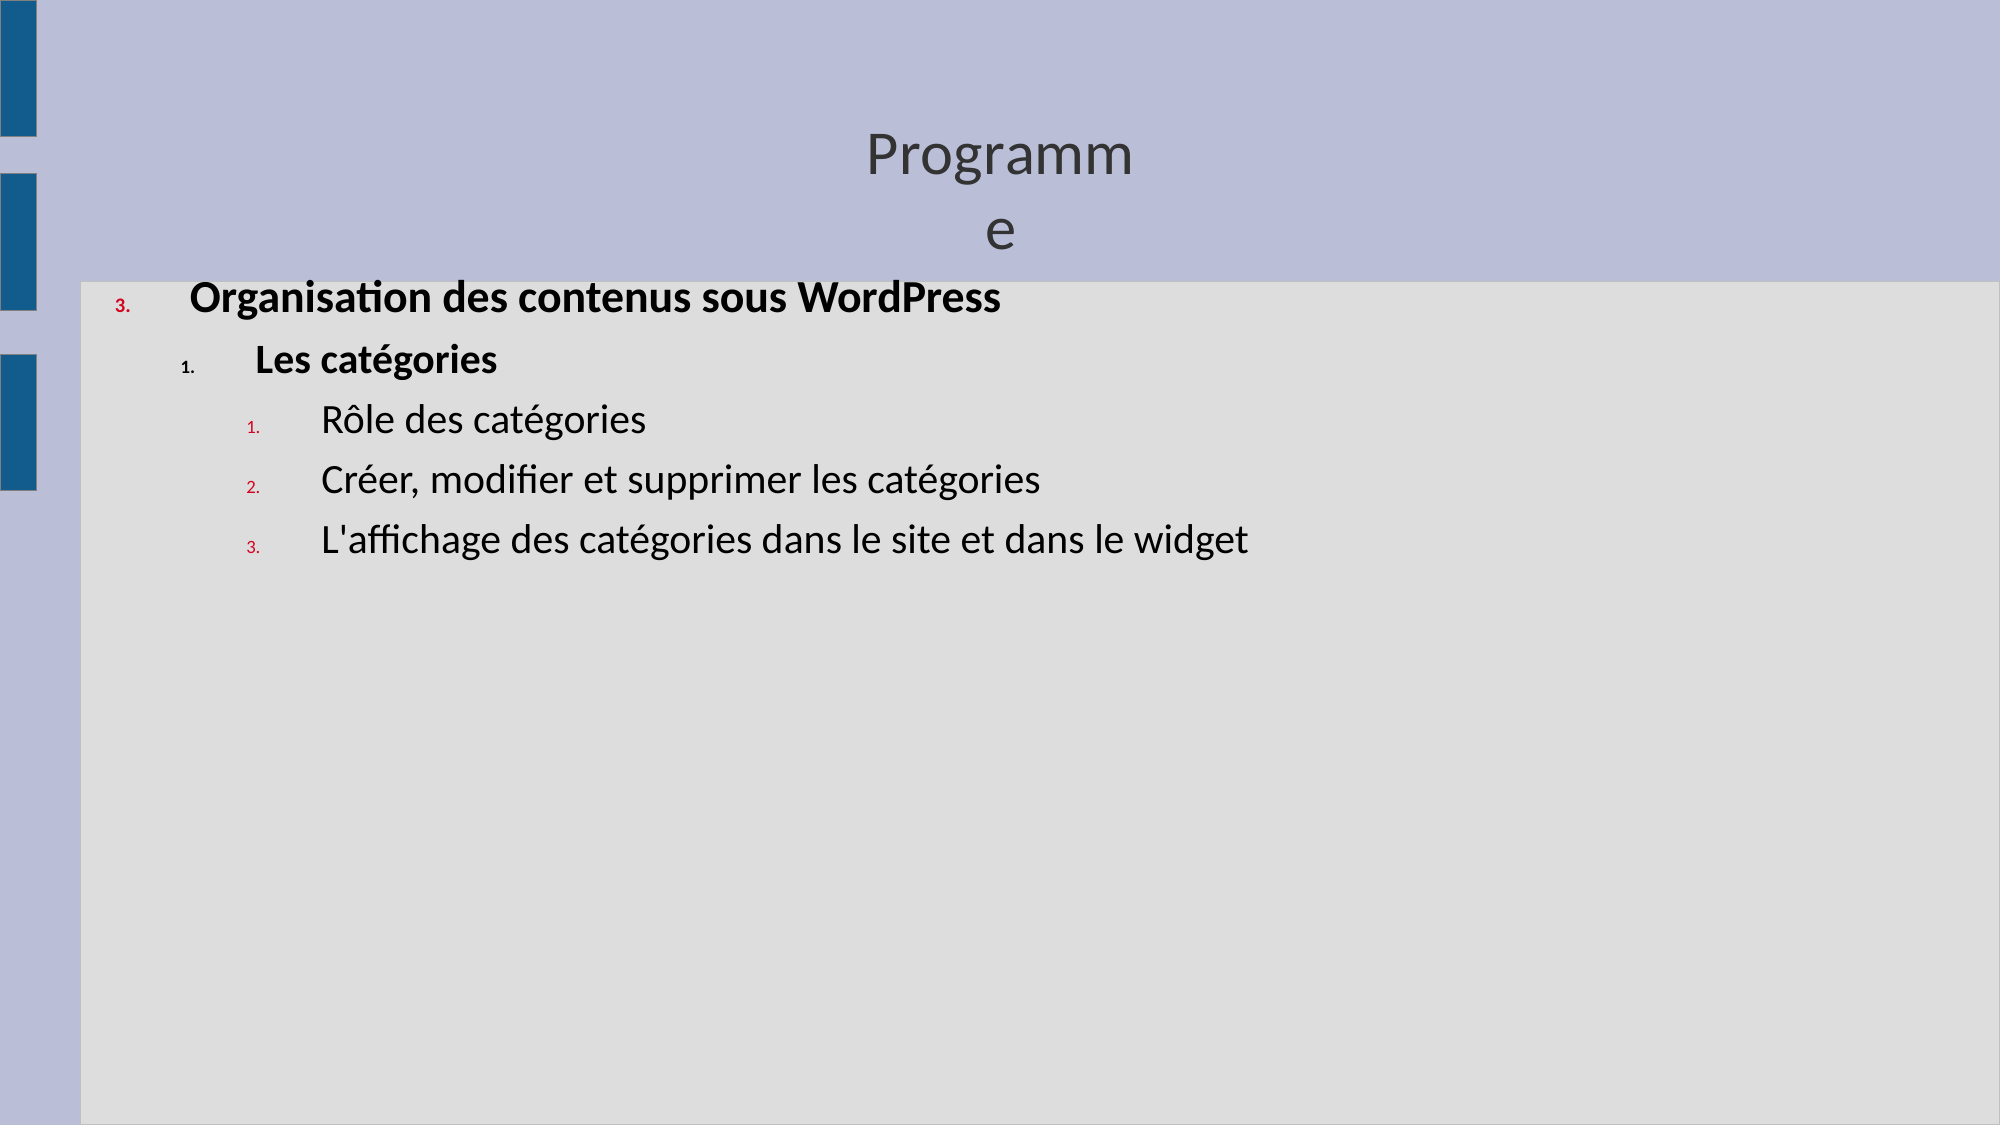

# Programme
Organisation des contenus sous WordPress
Les catégories
Rôle des catégories
Créer, modifier et supprimer les catégories
L'affichage des catégories dans le site et dans le widget